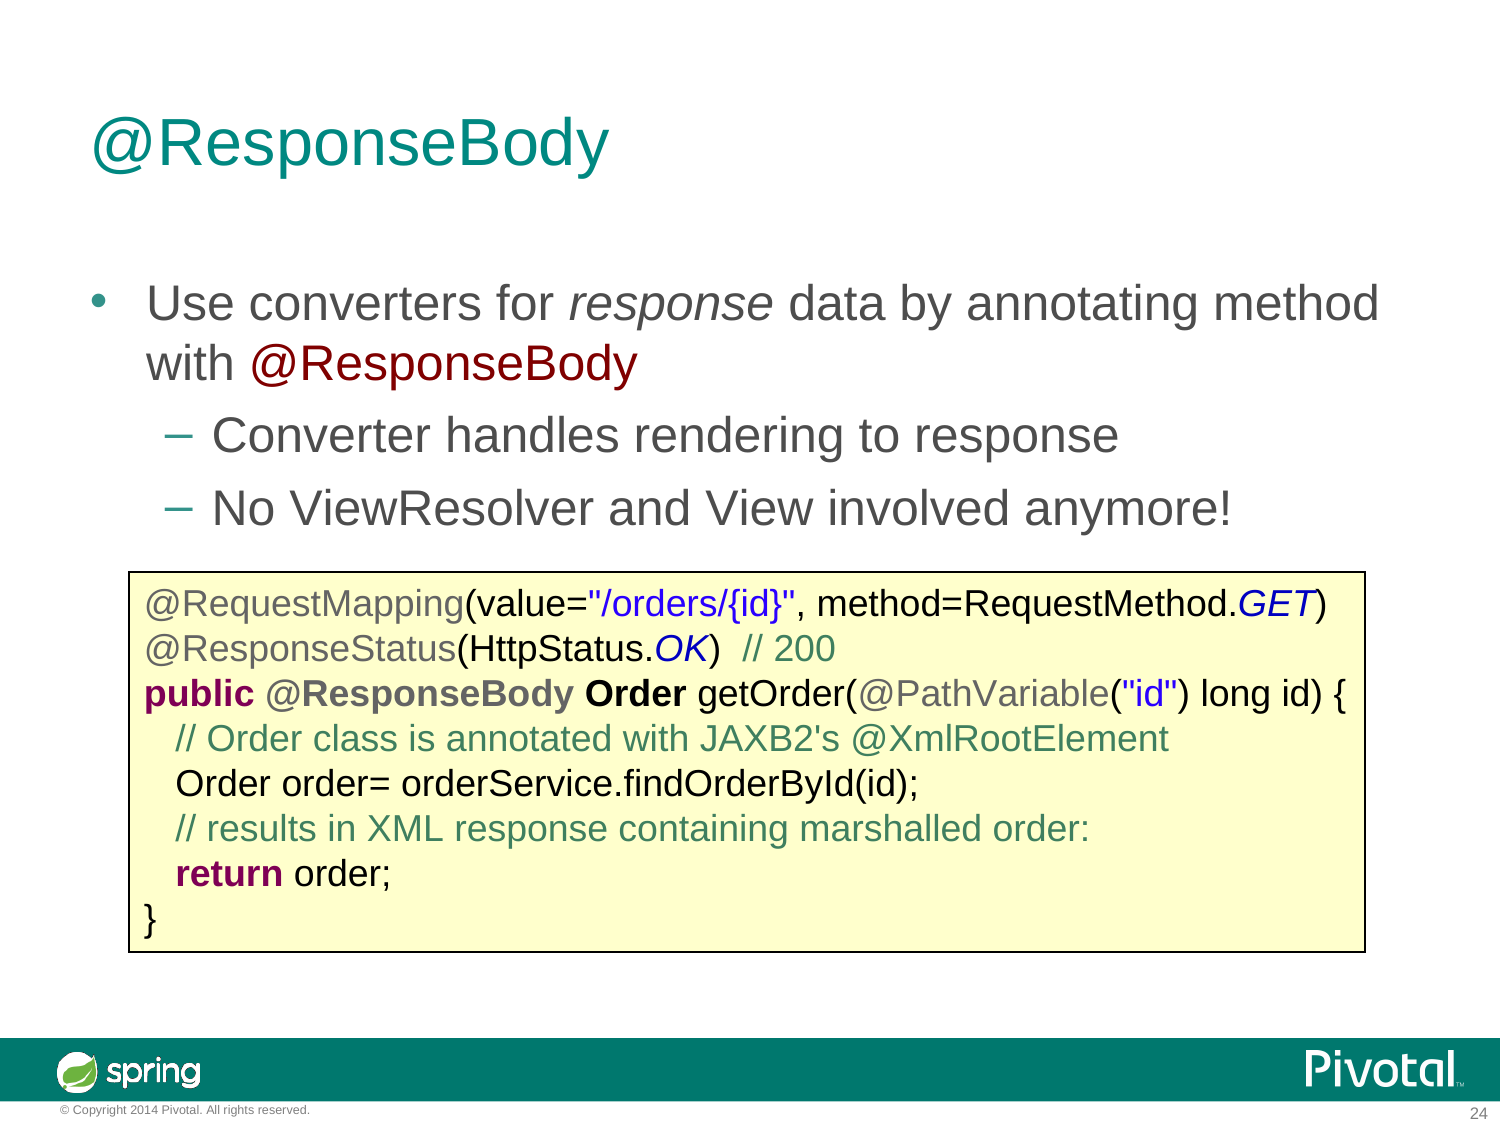

# @ResponseBody
Use converters for response data by annotating method with @ResponseBody
Converter handles rendering to response
No ViewResolver and View involved anymore!
@RequestMapping(value="/orders/{id}", method=RequestMethod.GET)
@ResponseStatus(HttpStatus.OK) // 200
public @ResponseBody Order getOrder(@PathVariable("id") long id) {
 // Order class is annotated with JAXB2's @XmlRootElement
 Order order= orderService.findOrderById(id);
 // results in XML response containing marshalled order:
 return order;
}